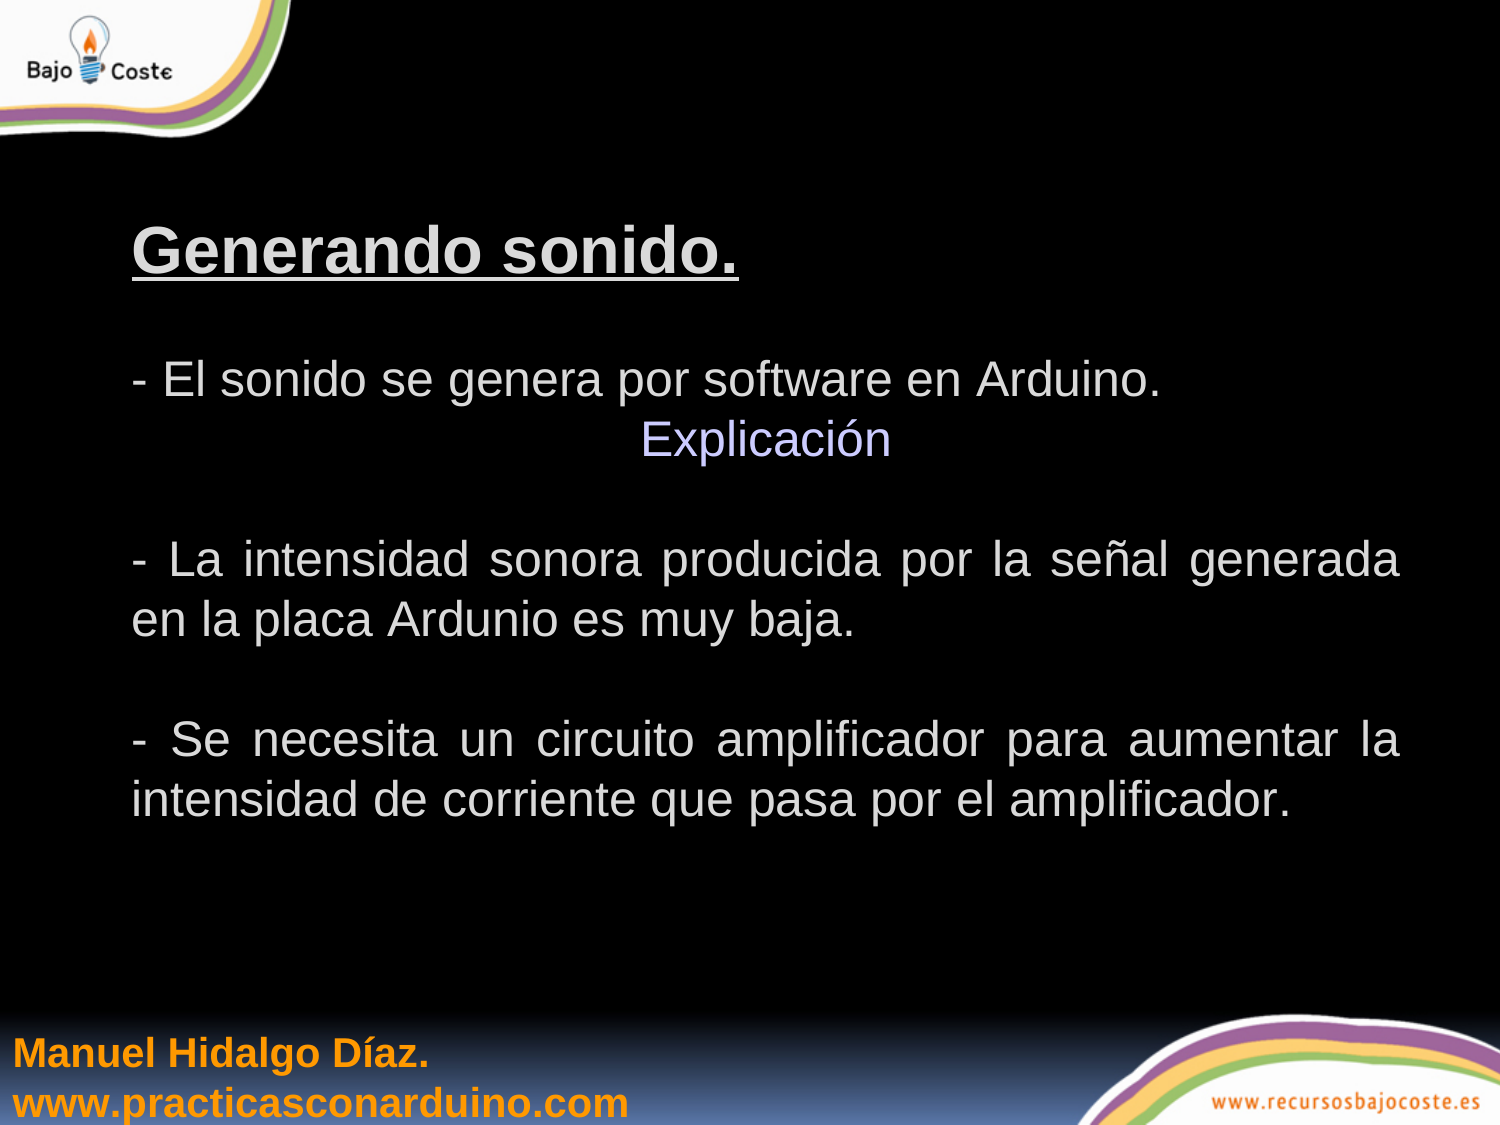

Generando sonido.
- El sonido se genera por software en Arduino.
Explicación
- La intensidad sonora producida por la señal generada en la placa Ardunio es muy baja.
- Se necesita un circuito amplificador para aumentar la intensidad de corriente que pasa por el amplificador.
Manuel Hidalgo Díaz.
www.practicasconarduino.com